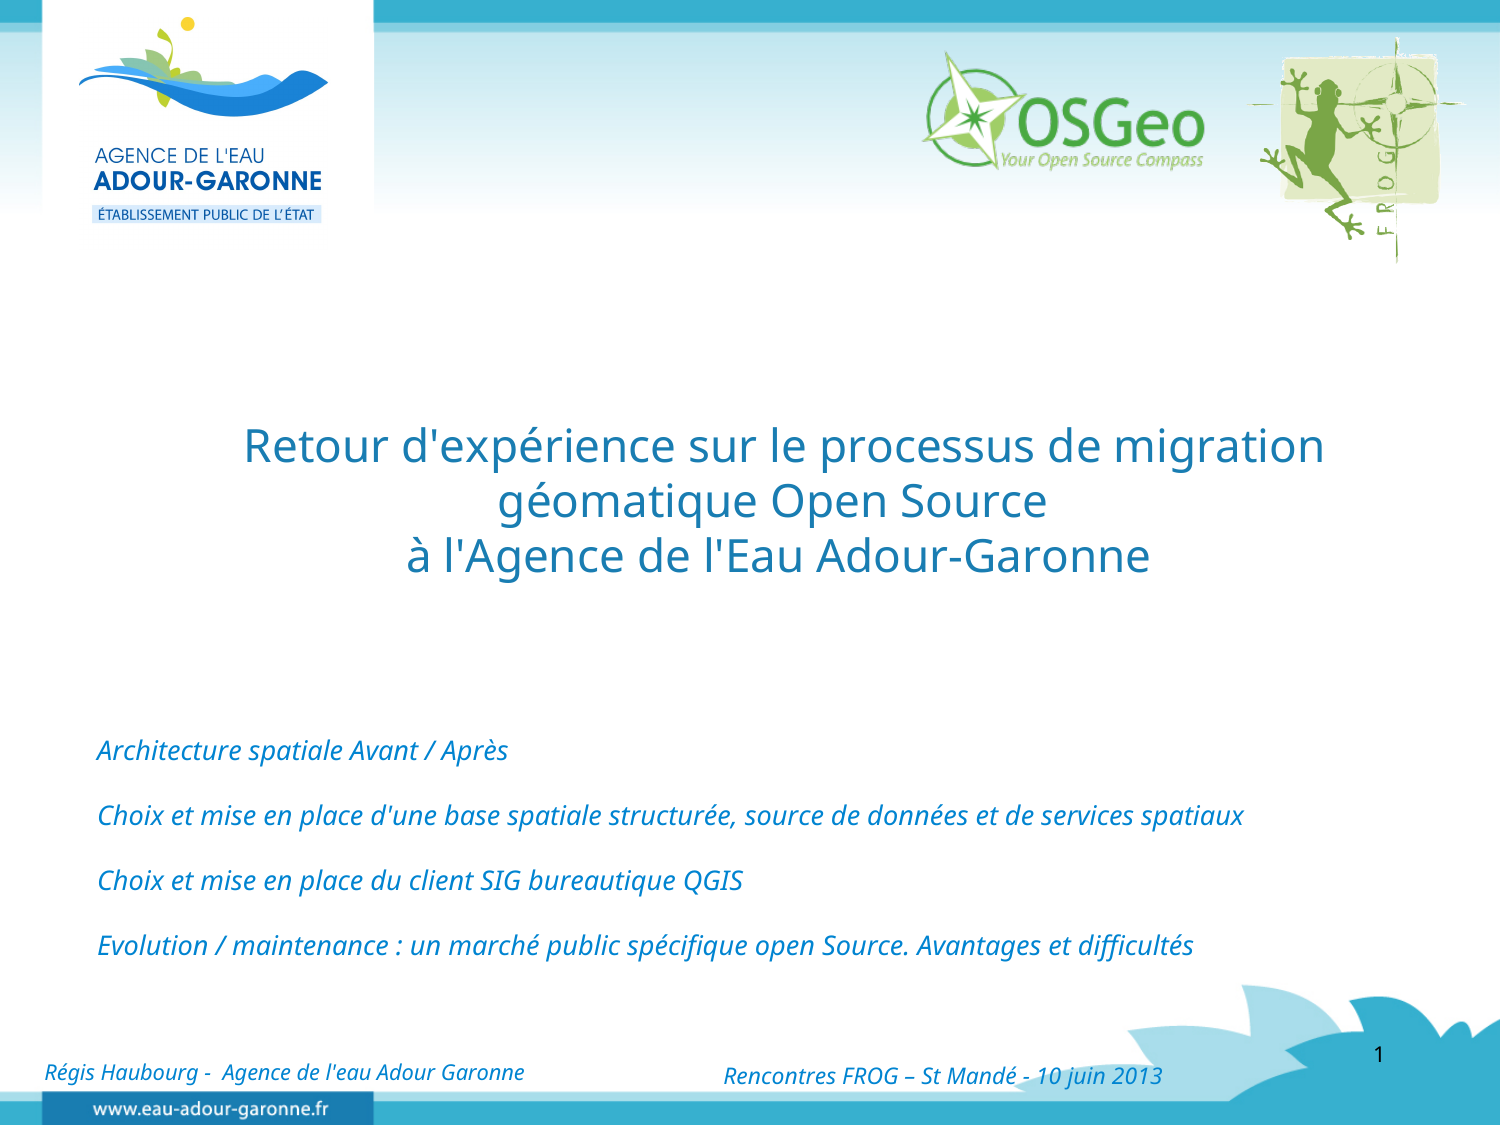

# Retour d'expérience sur le processus de migration géomatique Open Source à l'Agence de l'Eau Adour-Garonne
Architecture spatiale Avant / Après
Choix et mise en place d'une base spatiale structurée, source de données et de services spatiaux
Choix et mise en place du client SIG bureautique QGIS
Evolution / maintenance : un marché public spécifique open Source. Avantages et difficultés
1
Régis Haubourg - Agence de l'eau Adour Garonne